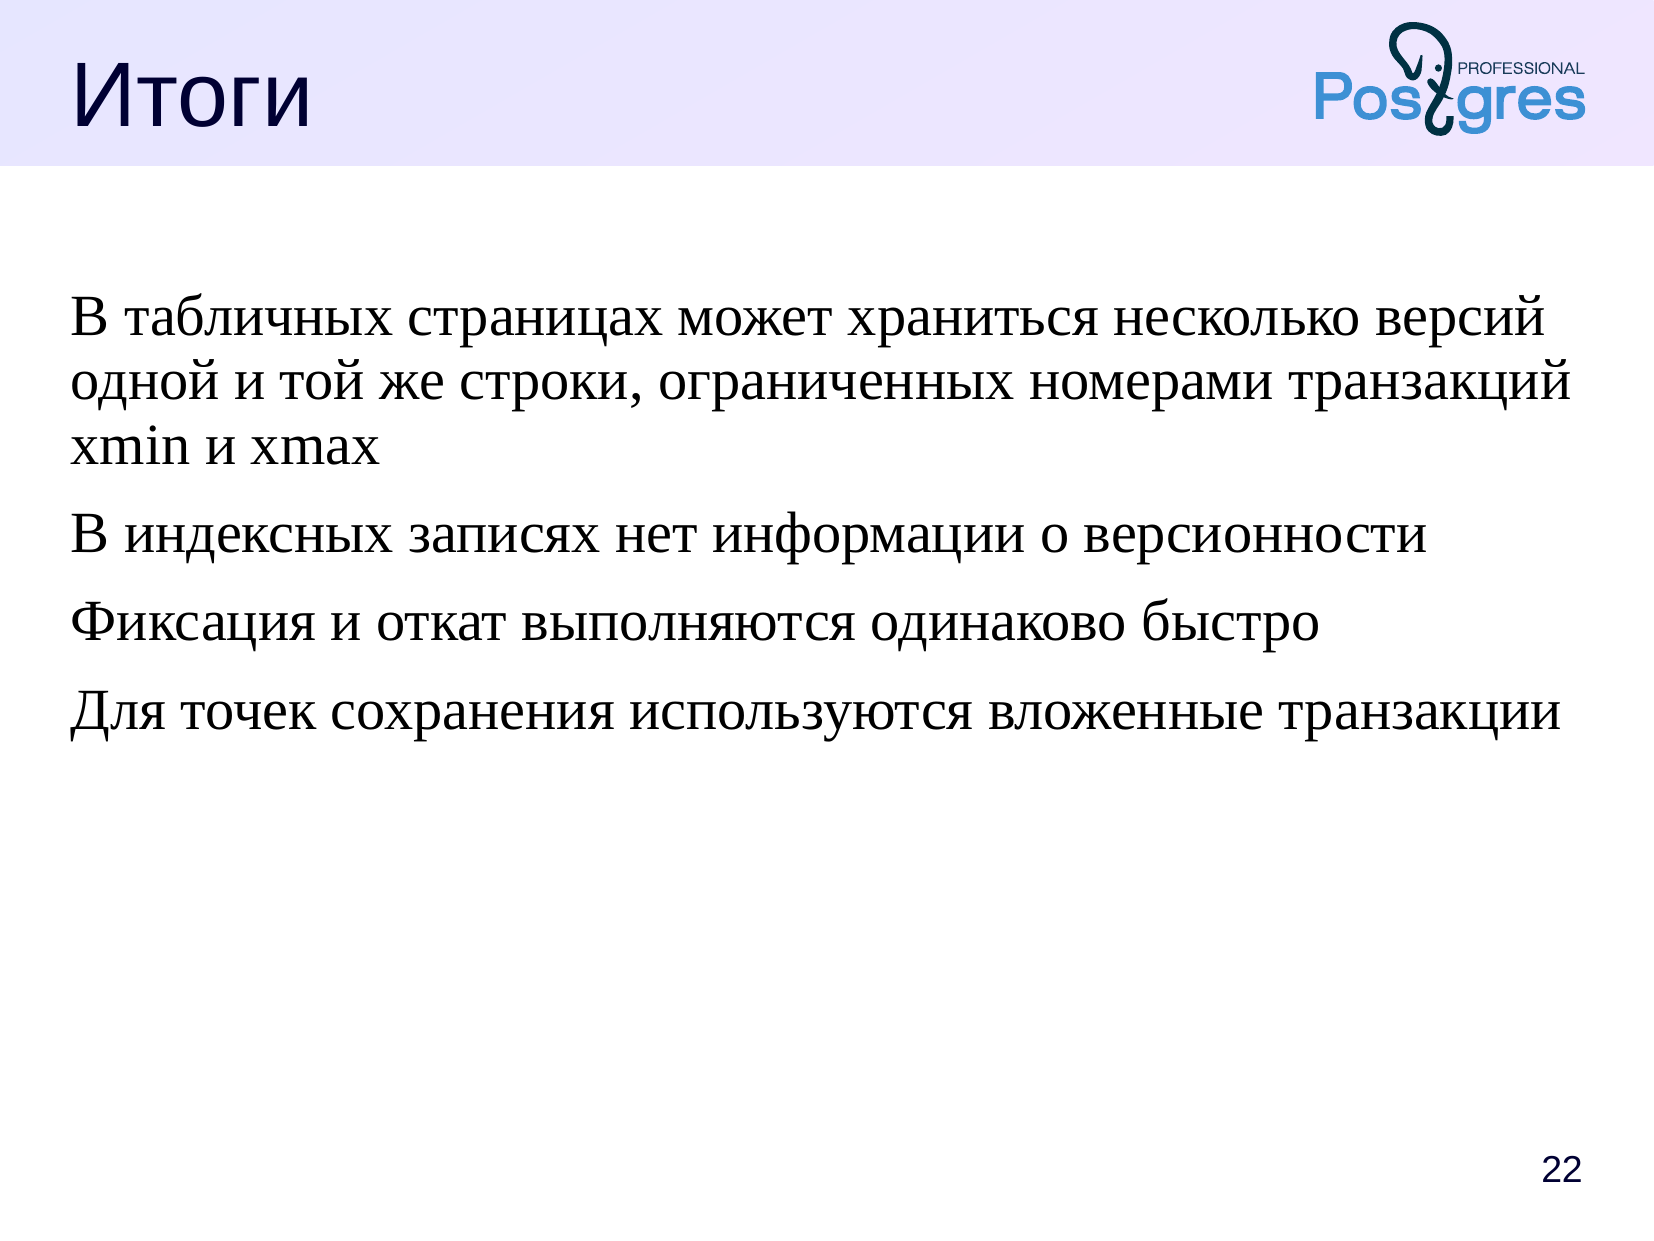

# Итоги
В табличных страницах может храниться несколько версий одной и той же строки, ограниченных номерами транзакций xmin и xmax
В индексных записях нет информации о версионности
Фиксация и откат выполняются одинаково быстро
Для точек сохранения используются вложенные транзакции